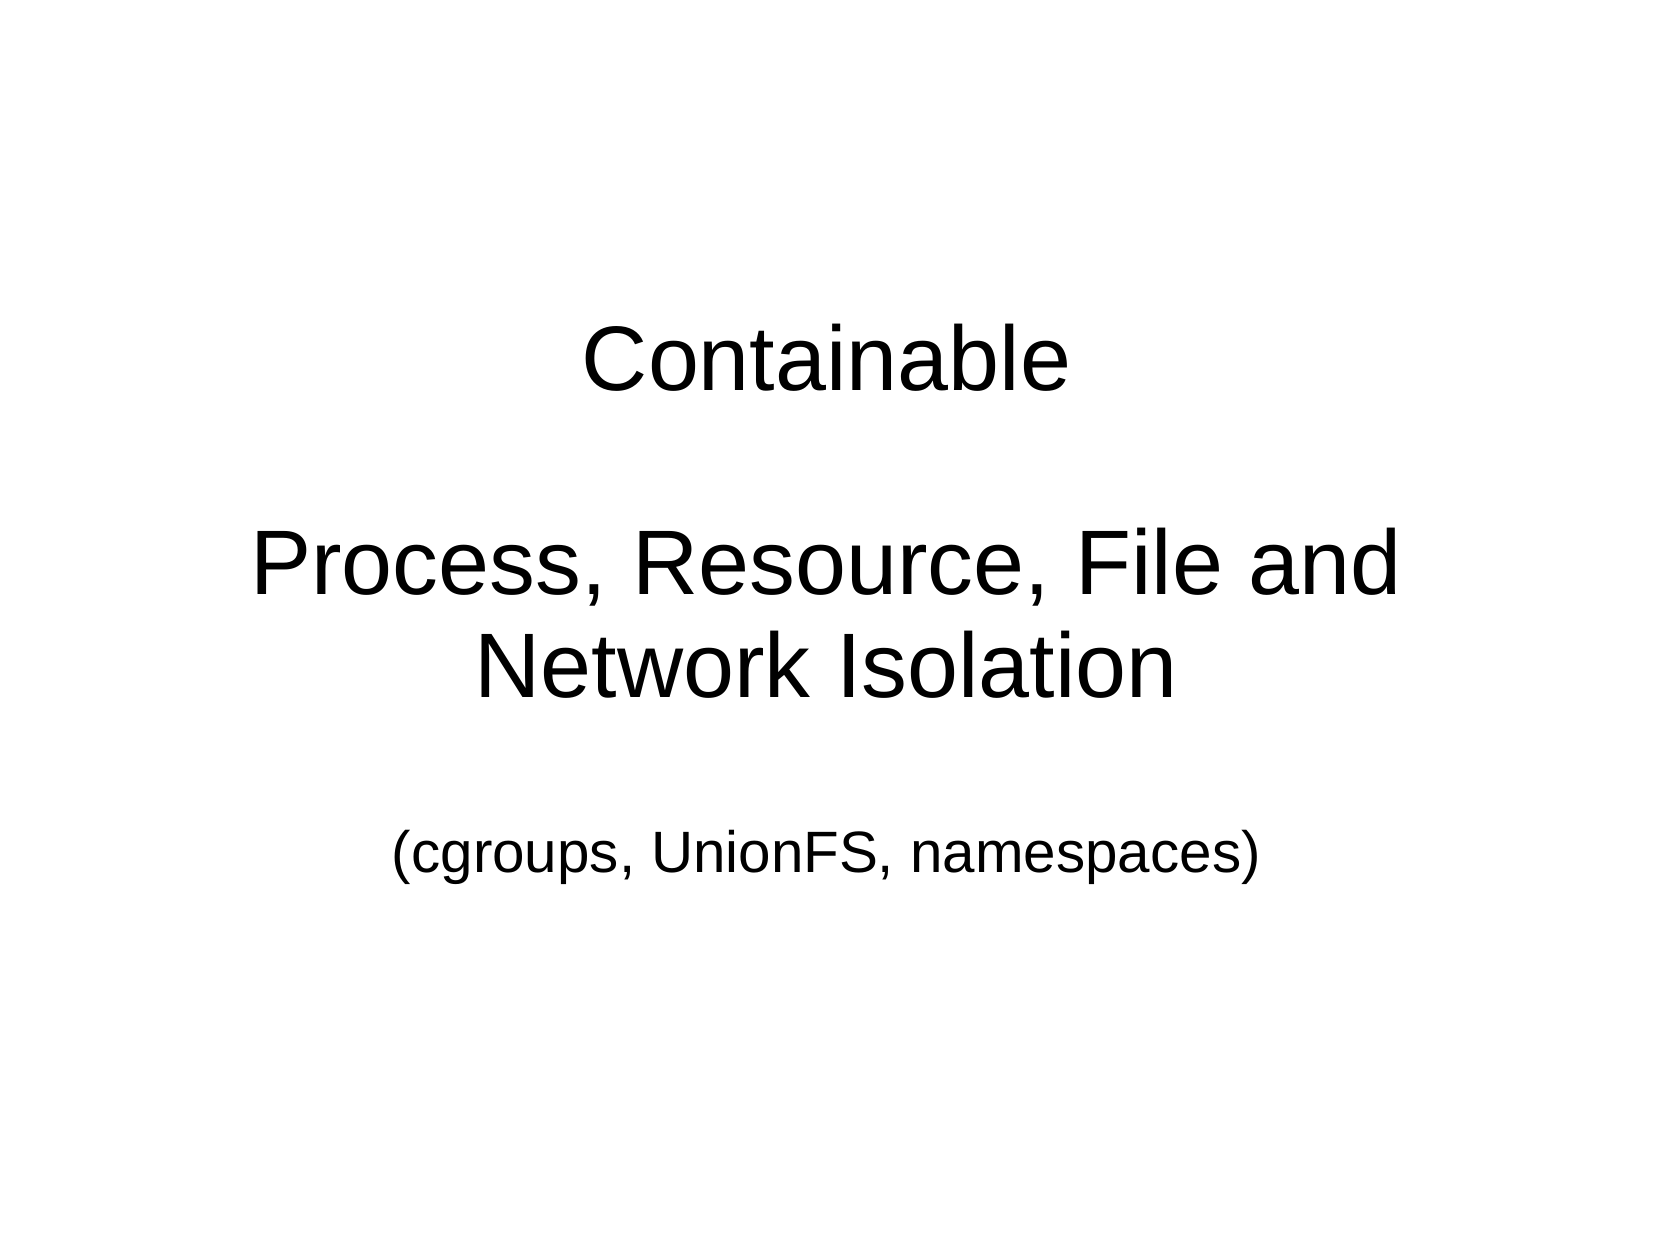

# Containable Process, Resource, File and Network Isolation (cgroups, UnionFS, namespaces)